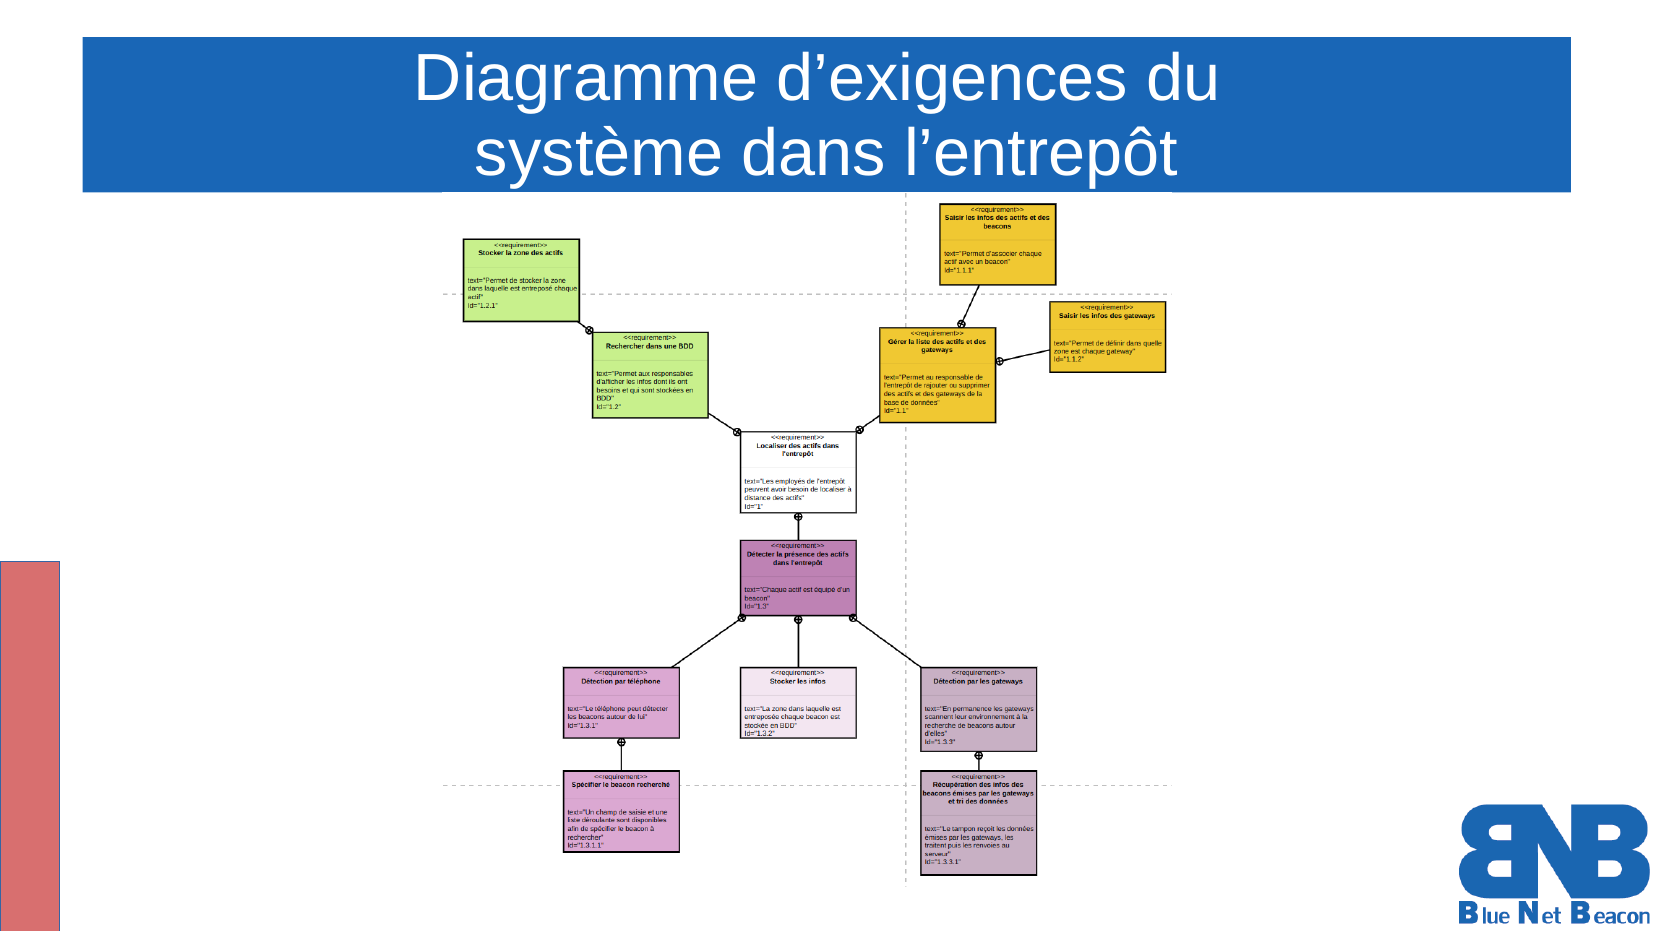

# Diagramme d’exigences du système dans l’entrepôt